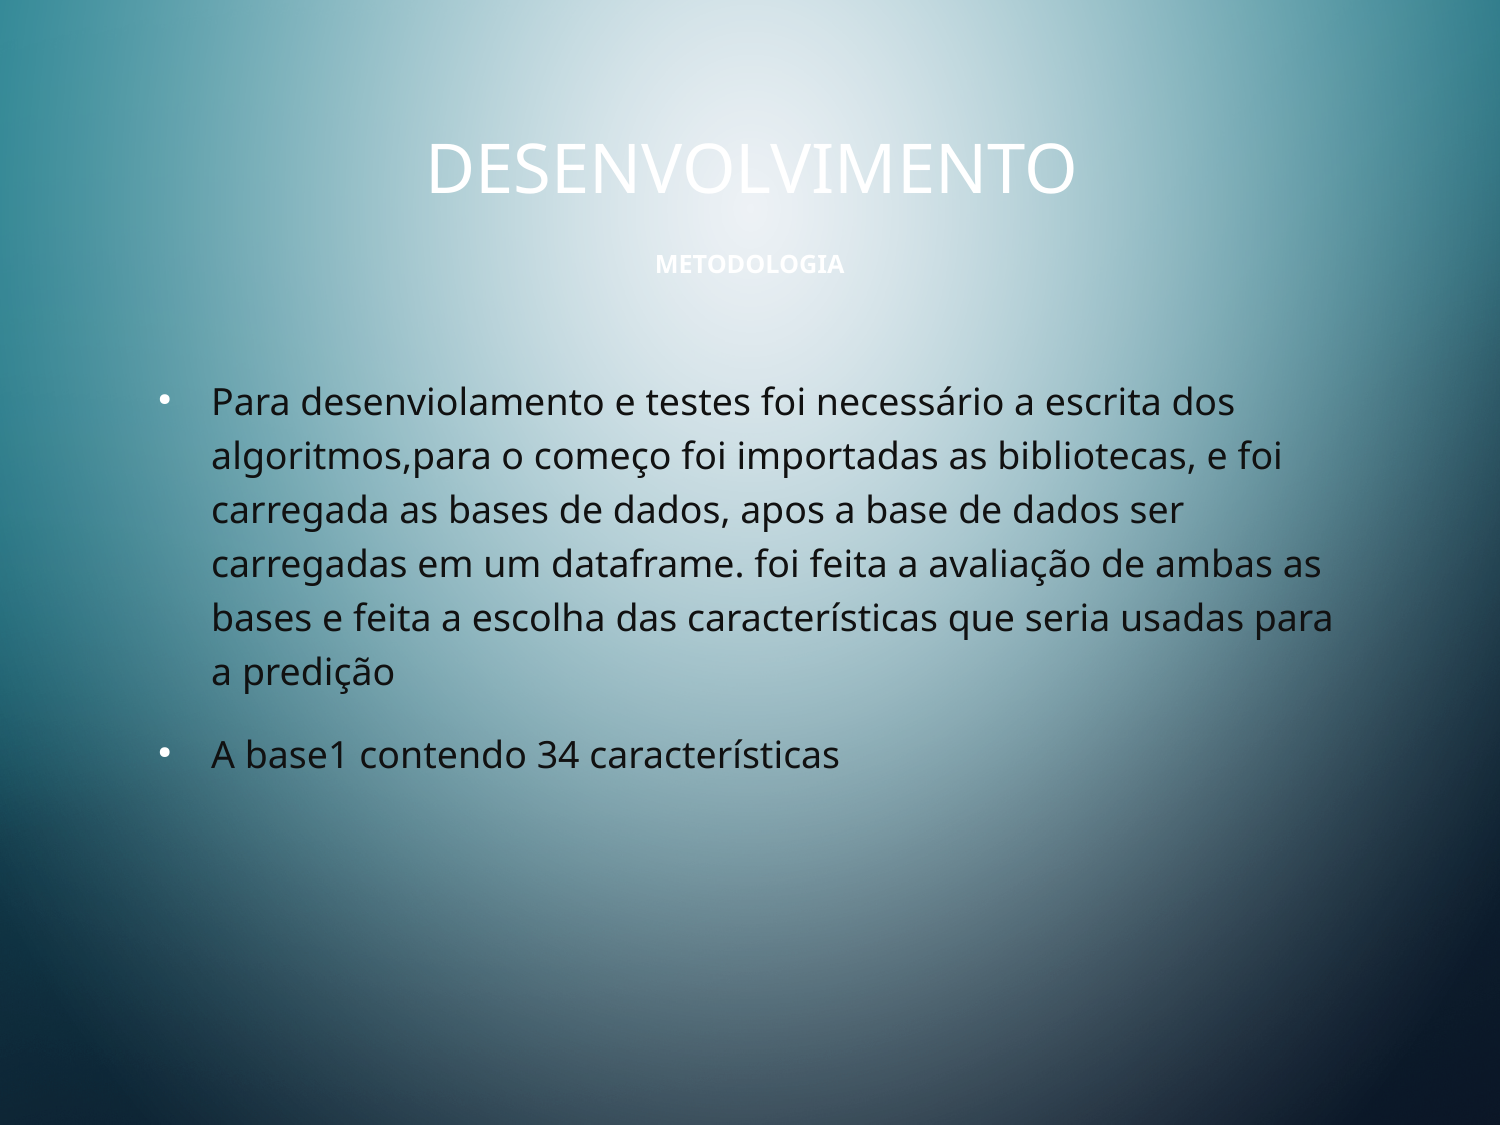

Desenvolvimento
# Metodologia
Para desenviolamento e testes foi necessário a escrita dos algoritmos,para o começo foi importadas as bibliotecas, e foi carregada as bases de dados, apos a base de dados ser carregadas em um dataframe. foi feita a avaliação de ambas as bases e feita a escolha das características que seria usadas para a predição
A base1 contendo 34 características